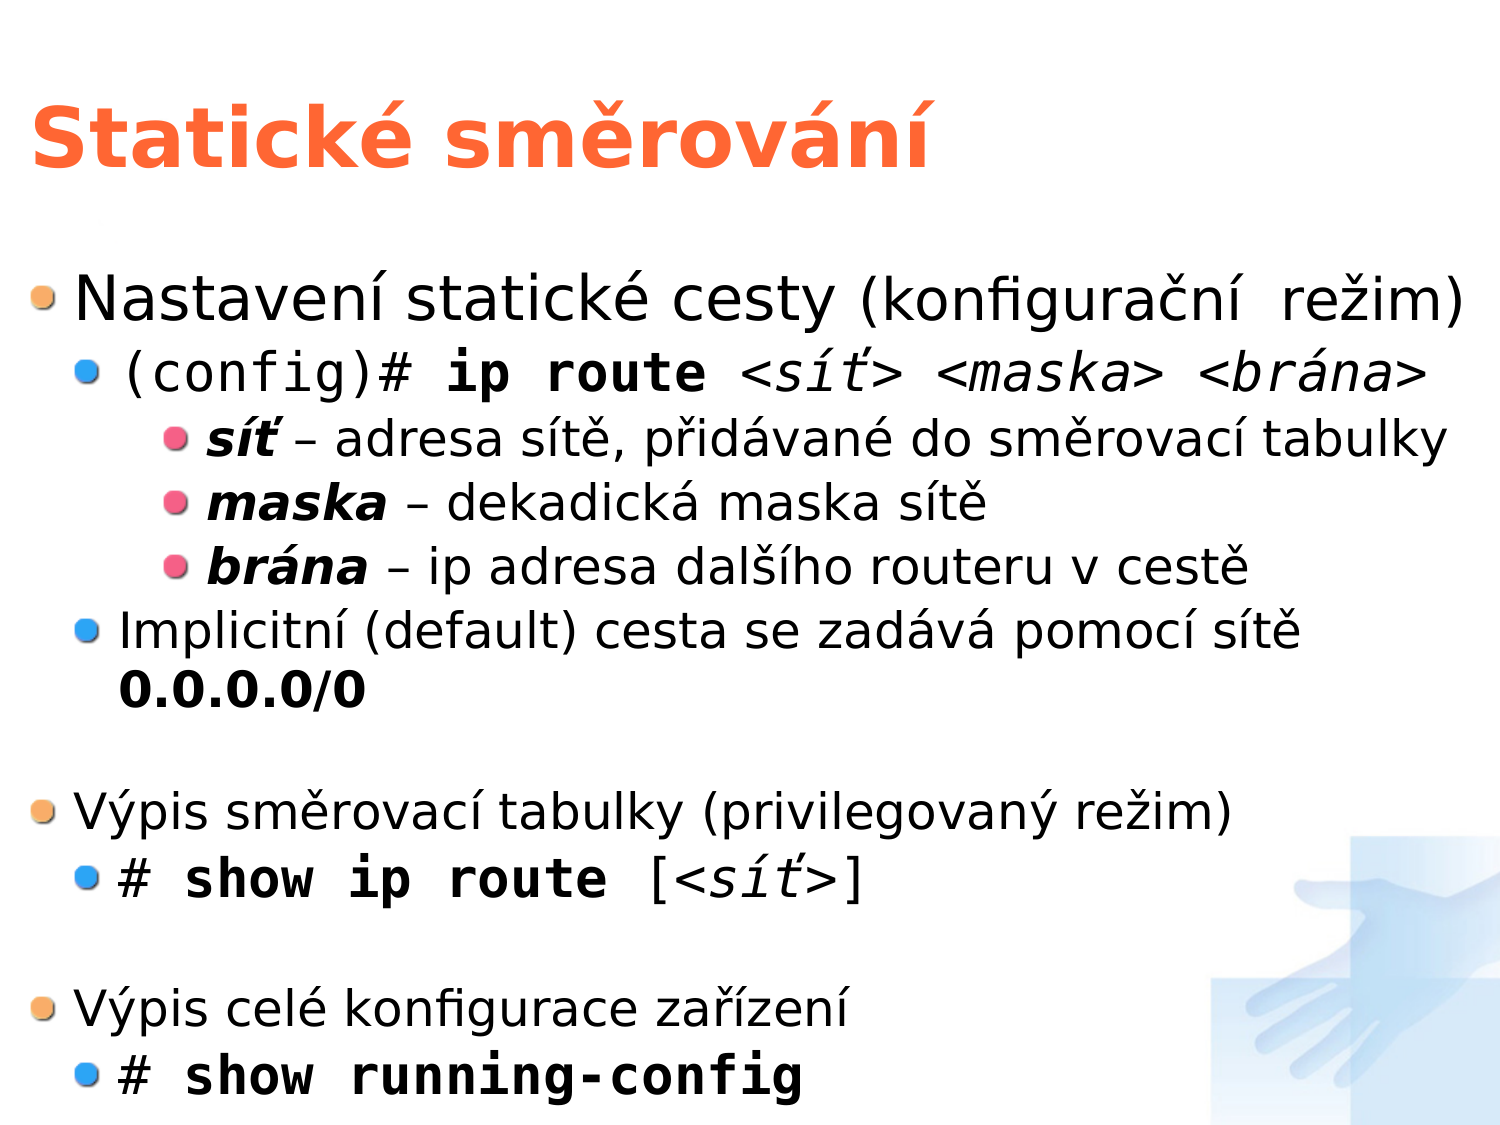

# Statické směrování
Nastavení statické cesty (konfigurační režim)
(config)# ip route <síť> <maska> <brána>
síť – adresa sítě, přidávané do směrovací tabulky
maska – dekadická maska sítě
brána – ip adresa dalšího routeru v cestě
Implicitní (default) cesta se zadává pomocí sítě 0.0.0.0/0
Výpis směrovací tabulky (privilegovaný režim)
# show ip route [<síť>]
Výpis celé konfigurace zařízení
# show running-config